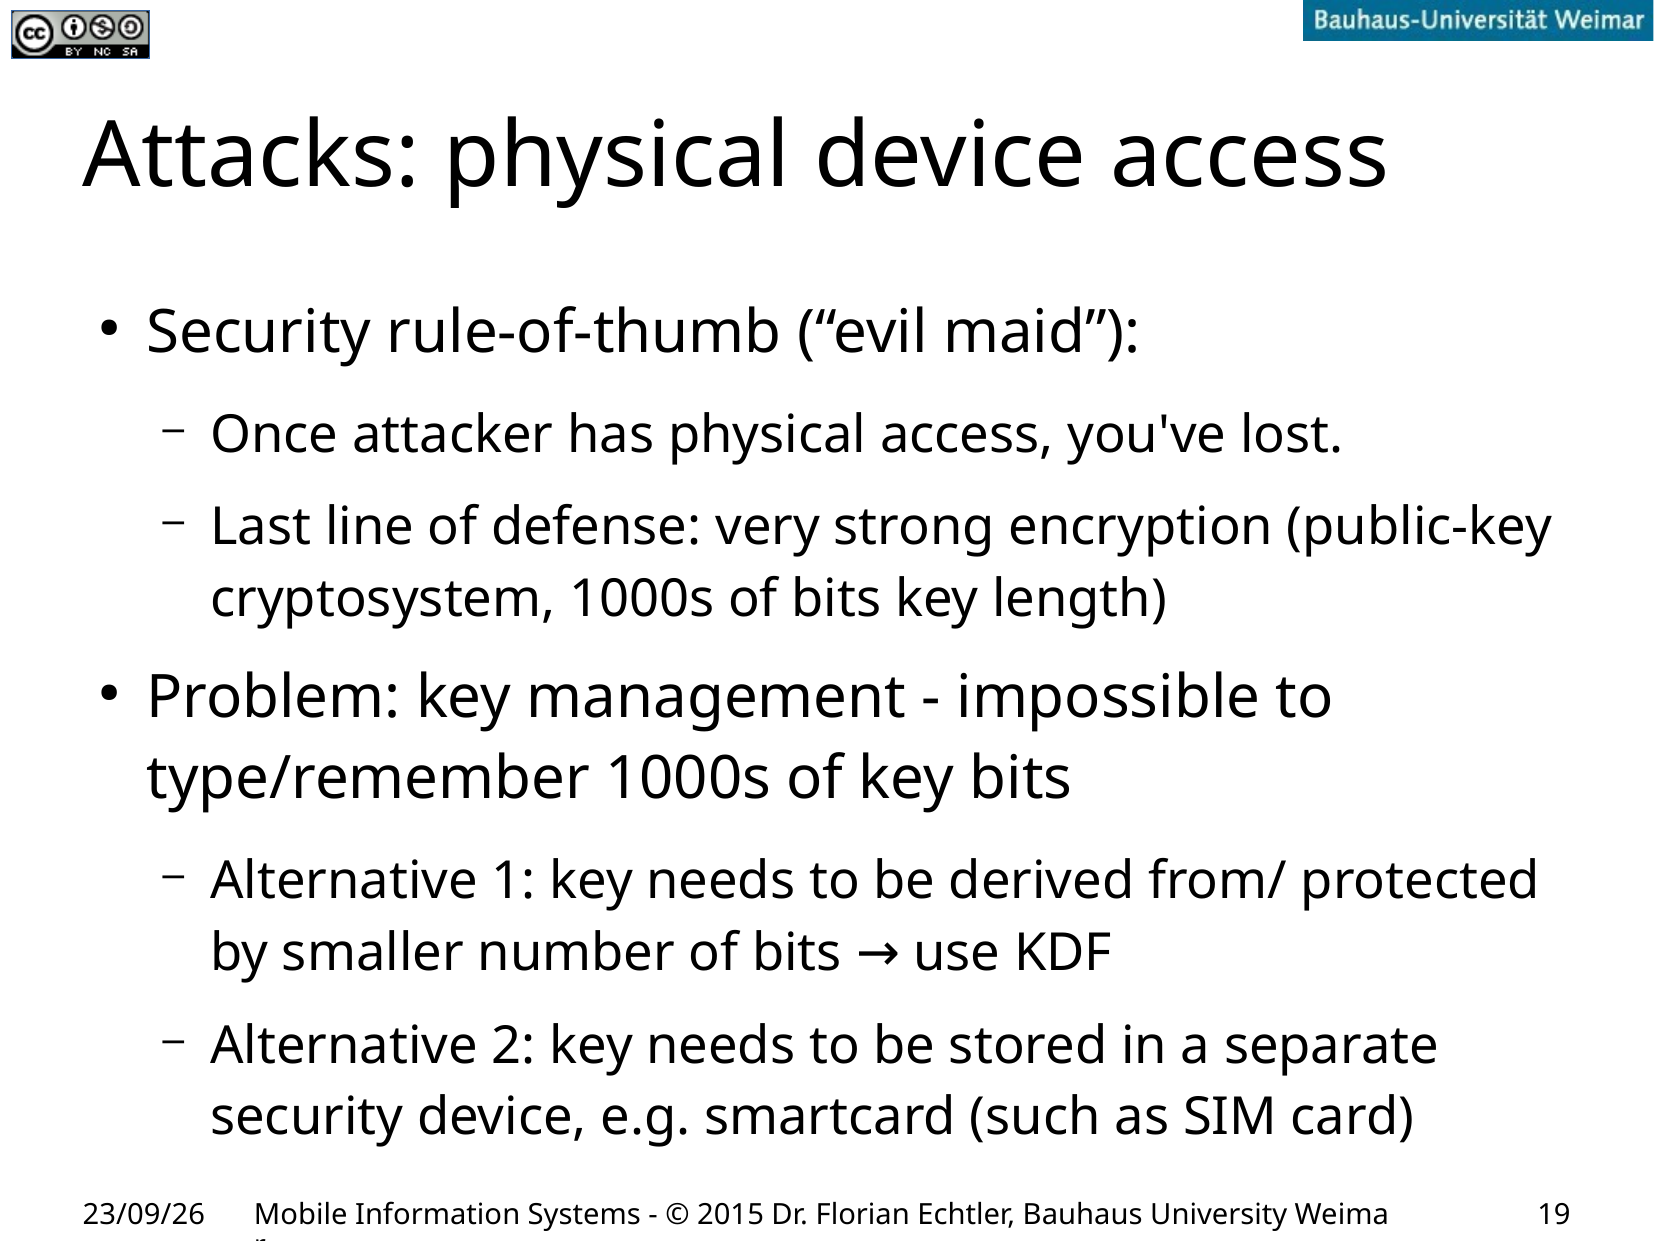

# Attacks: physical device access
Security rule-of-thumb (“evil maid”):
Once attacker has physical access, you've lost.
Last line of defense: very strong encryption (public-key cryptosystem, 1000s of bits key length)
Problem: key management - impossible to type/remember 1000s of key bits
Alternative 1: key needs to be derived from/ protected by smaller number of bits → use KDF
Alternative 2: key needs to be stored in a separate security device, e.g. smartcard (such as SIM card)
Mobile Information Systems - © 2015 Dr. Florian Echtler, Bauhaus University Weimar
19